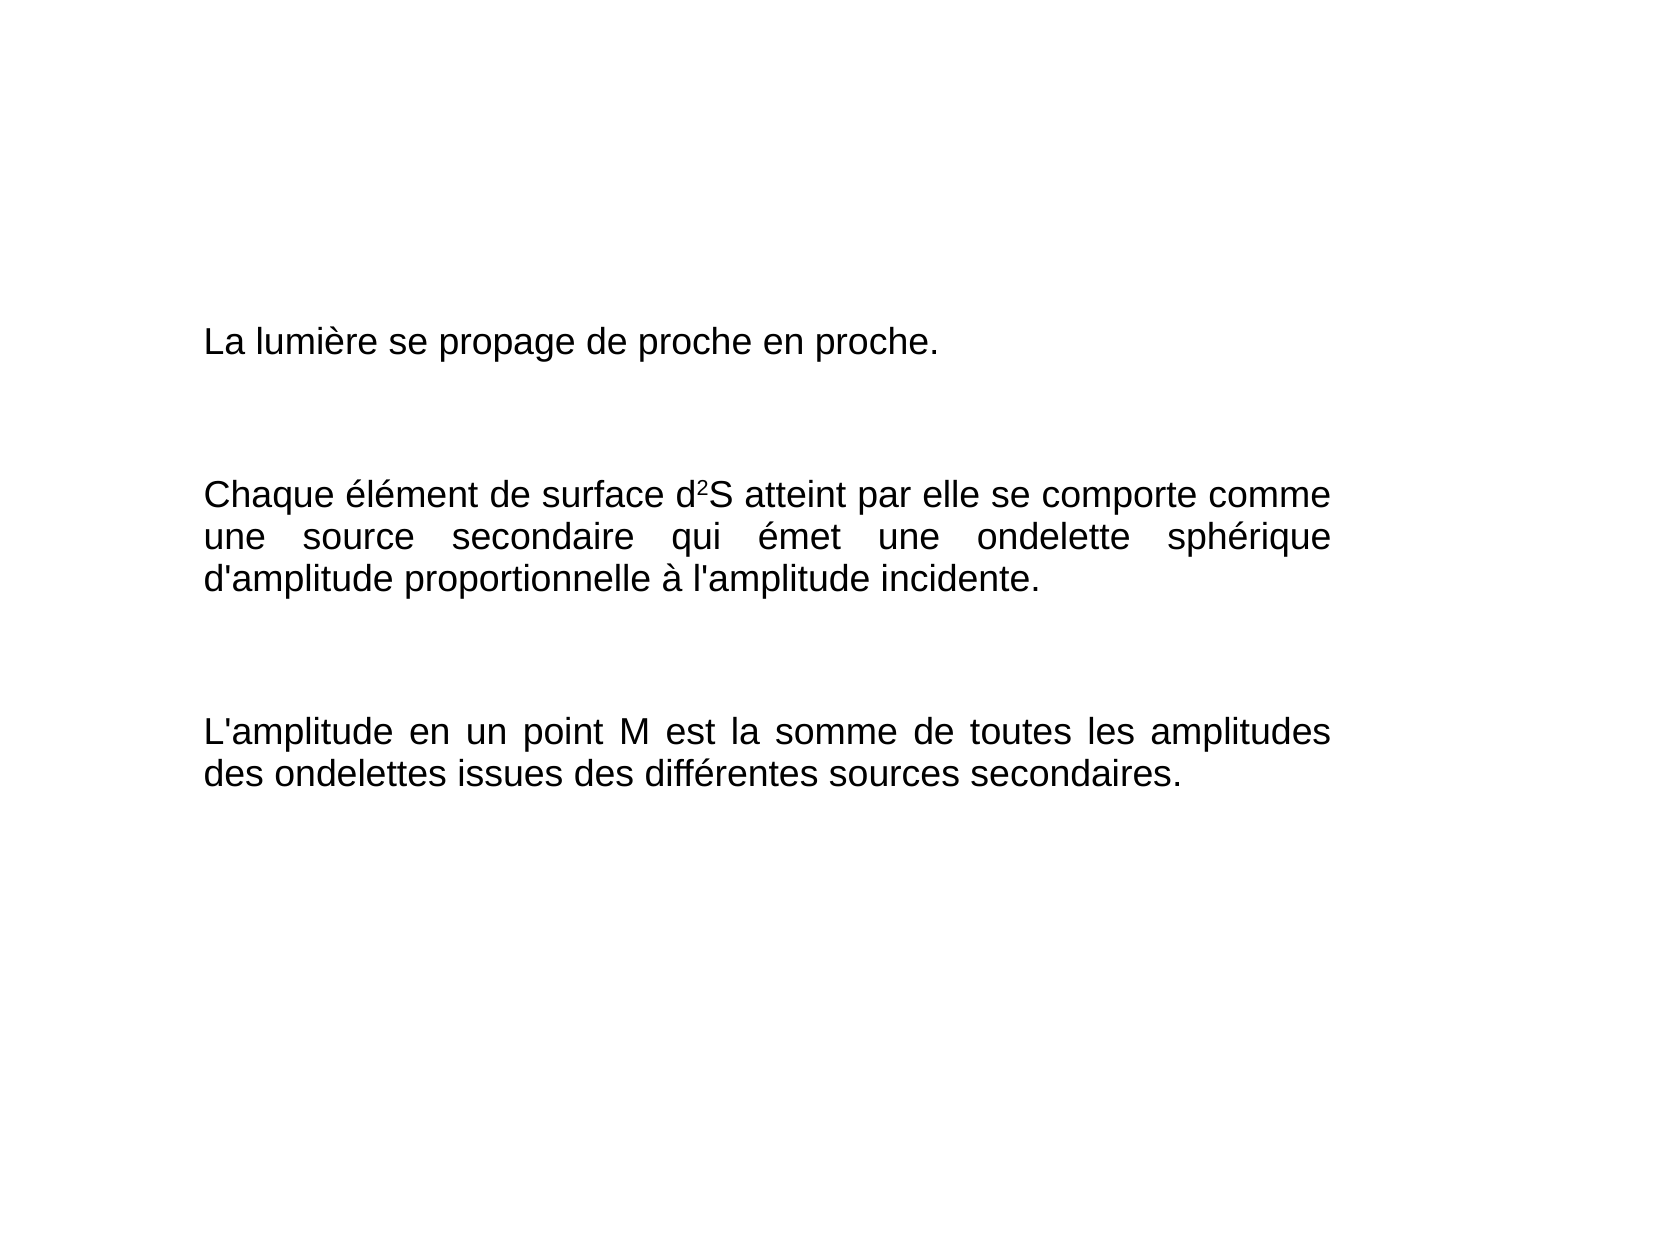

La lumière se propage de proche en proche.
Chaque élément de surface d2S atteint par elle se comporte comme une source secondaire qui émet une ondelette sphérique d'amplitude proportionnelle à l'amplitude incidente.
L'amplitude en un point M est la somme de toutes les amplitudes des ondelettes issues des différentes sources secondaires.